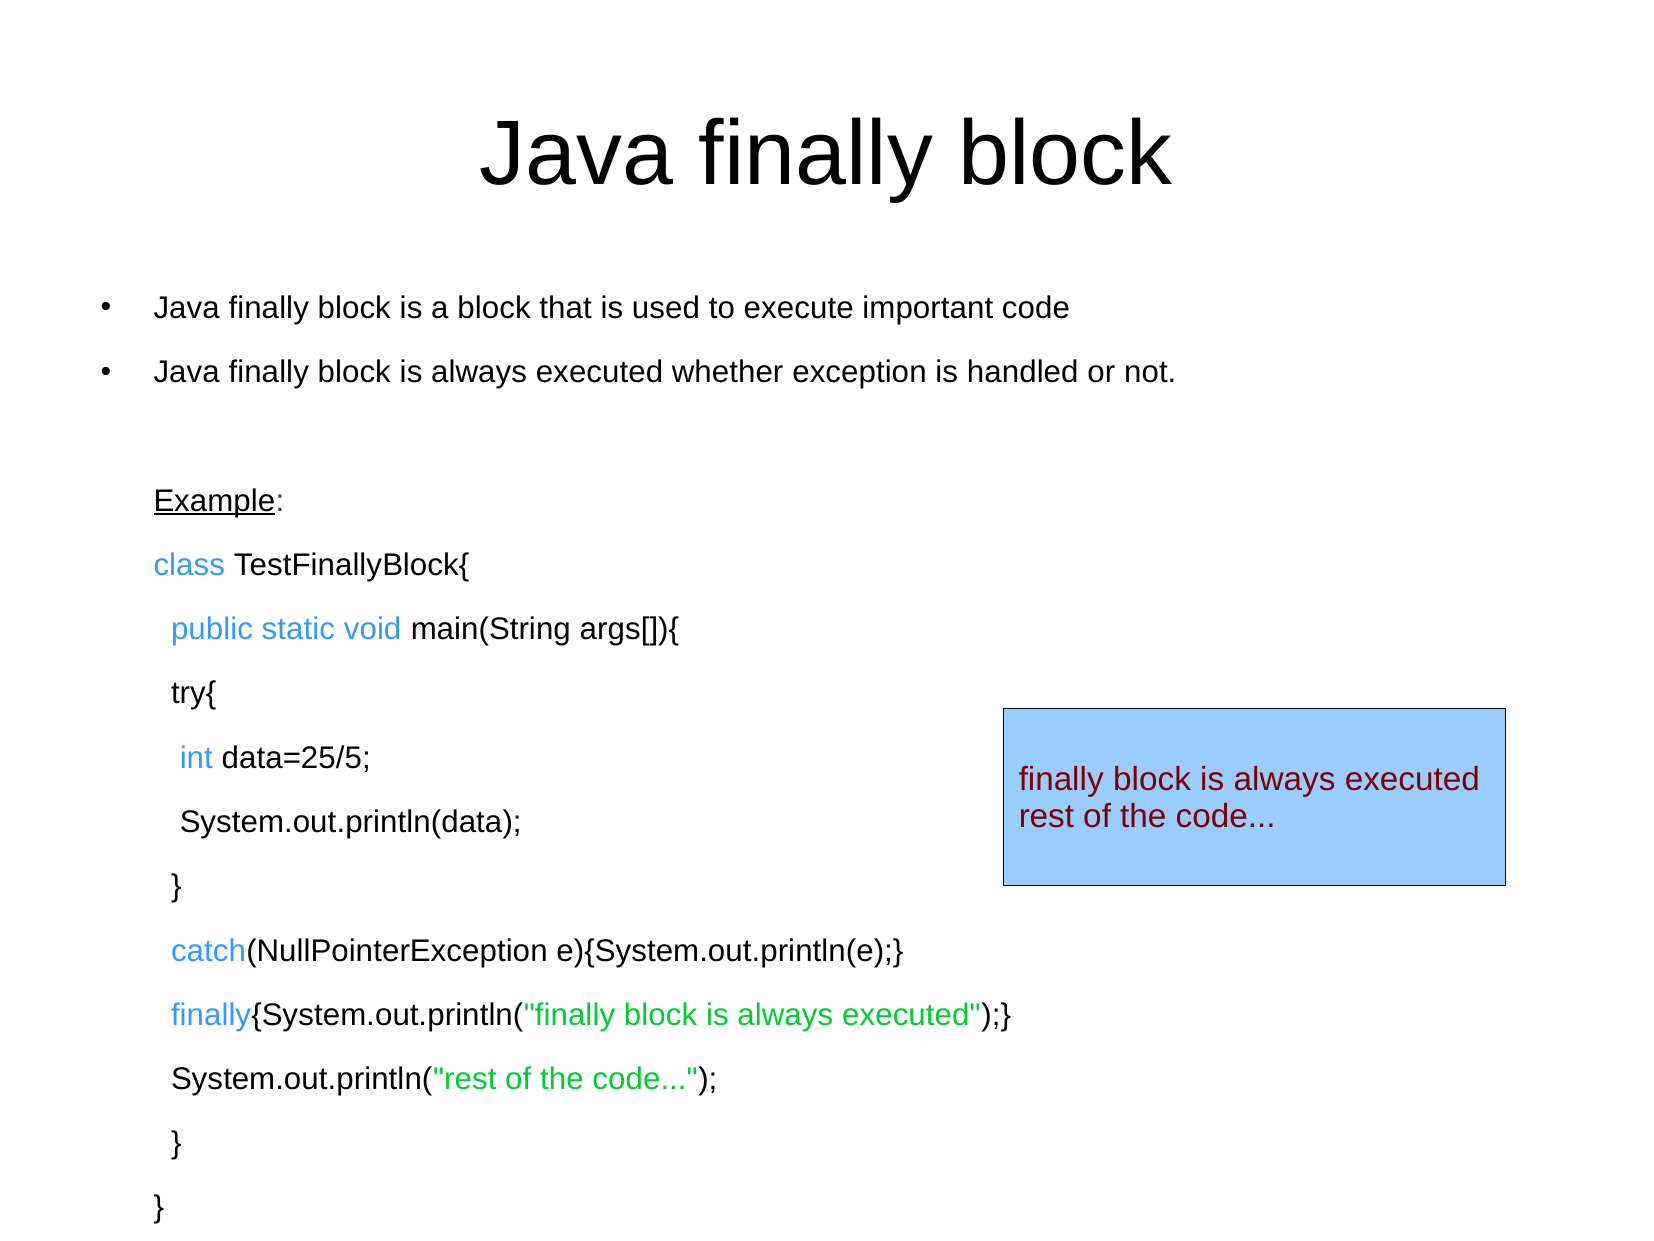

# Java finally block
Java finally block is a block that is used to execute important code
Java finally block is always executed whether exception is handled or not.
Example:
class TestFinallyBlock{
 public static void main(String args[]){
 try{
 int data=25/5;
 System.out.println(data);
 }
 catch(NullPointerException e){System.out.println(e);}
 finally{System.out.println("finally block is always executed");}
 System.out.println("rest of the code...");
 }
}
finally block is always executed
rest of the code...